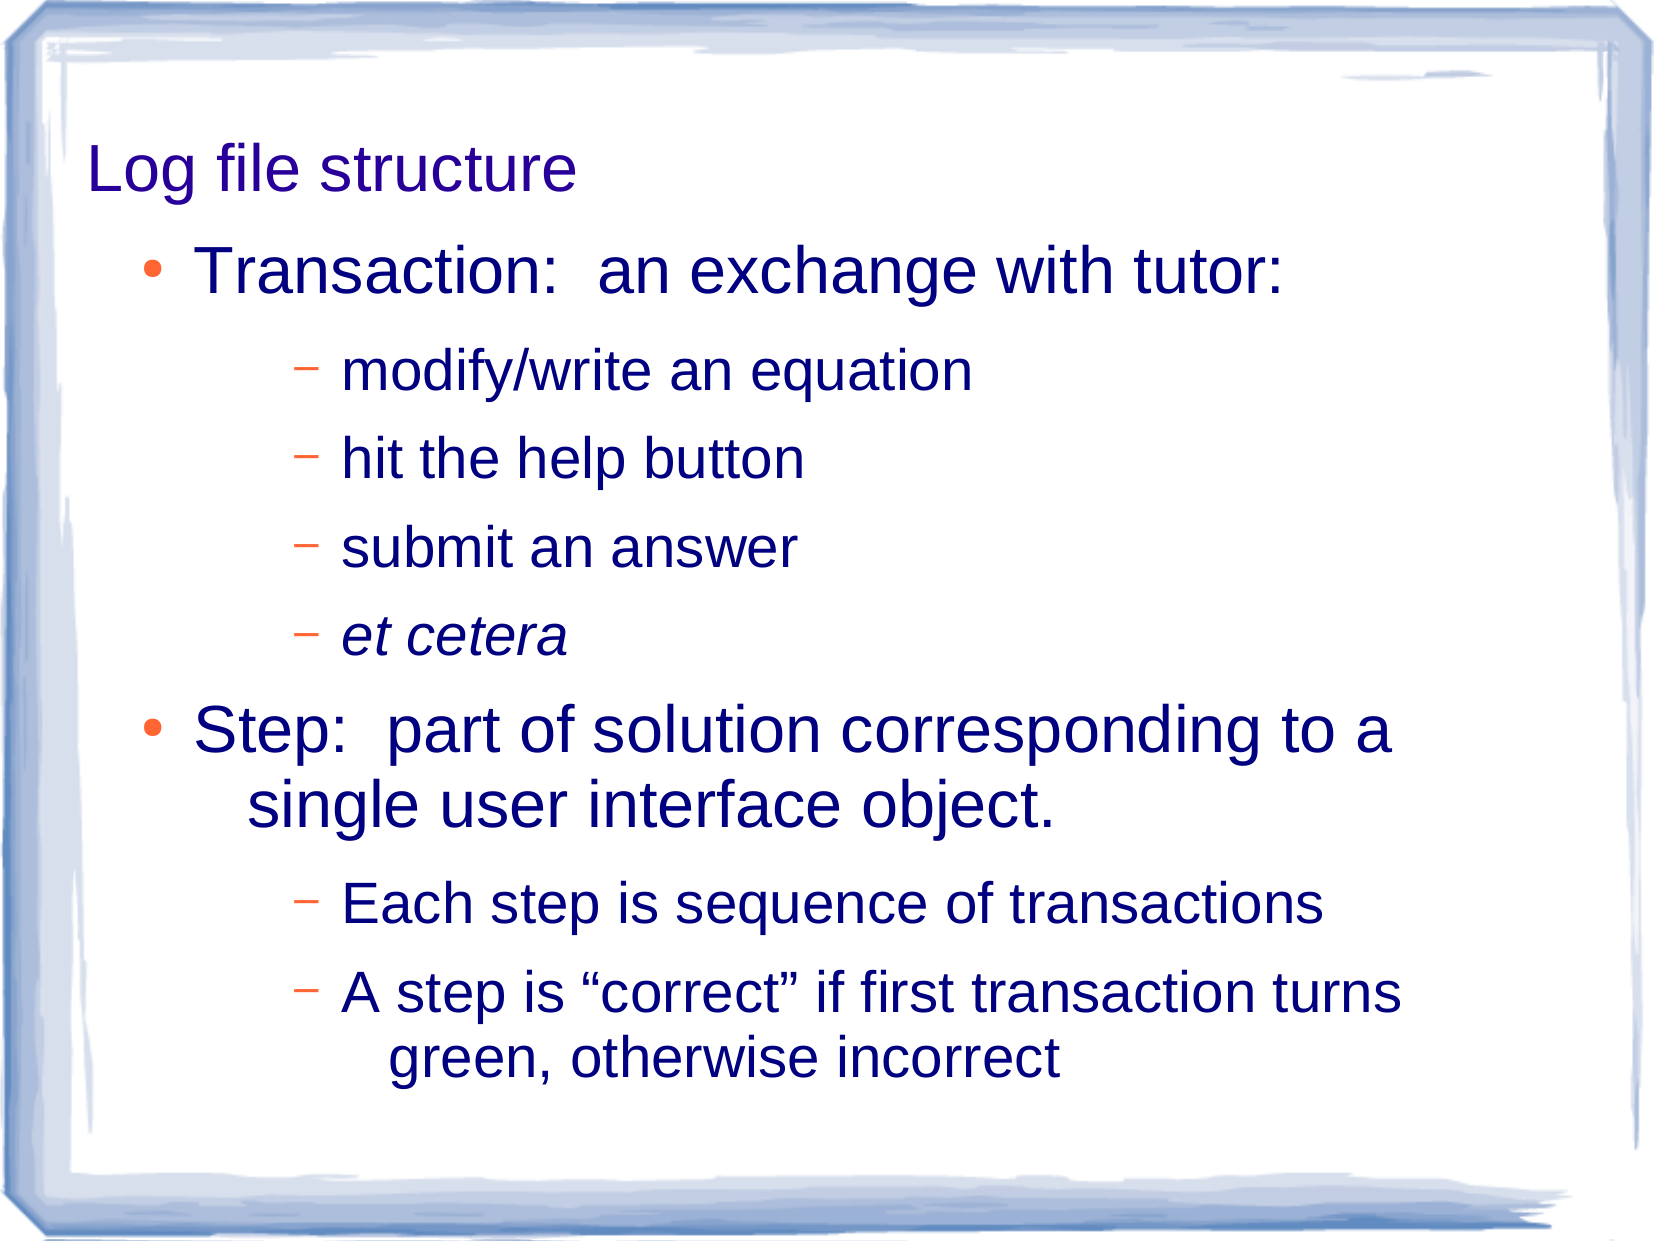

# Log file structure
Transaction: an exchange with tutor:
modify/write an equation
hit the help button
submit an answer
et cetera
Step: part of solution corresponding to a single user interface object.
Each step is sequence of transactions
A step is “correct” if first transaction turns green, otherwise incorrect